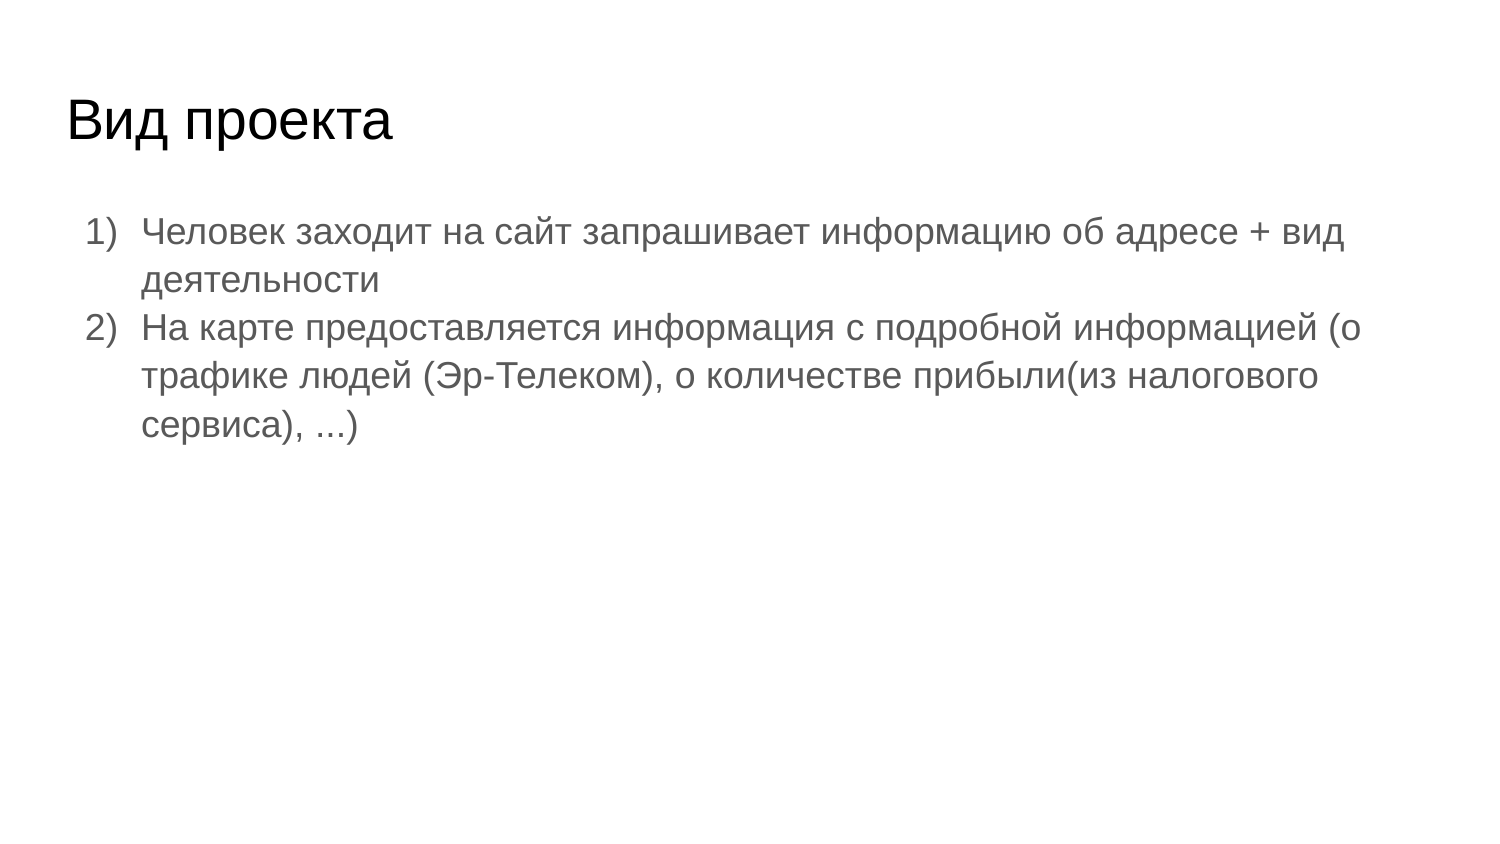

# Вид проекта
Человек заходит на сайт запрашивает информацию об адресе + вид деятельности
На карте предоставляется информация с подробной информацией (о трафике людей (Эр-Телеком), о количестве прибыли(из налогового сервиса), ...)